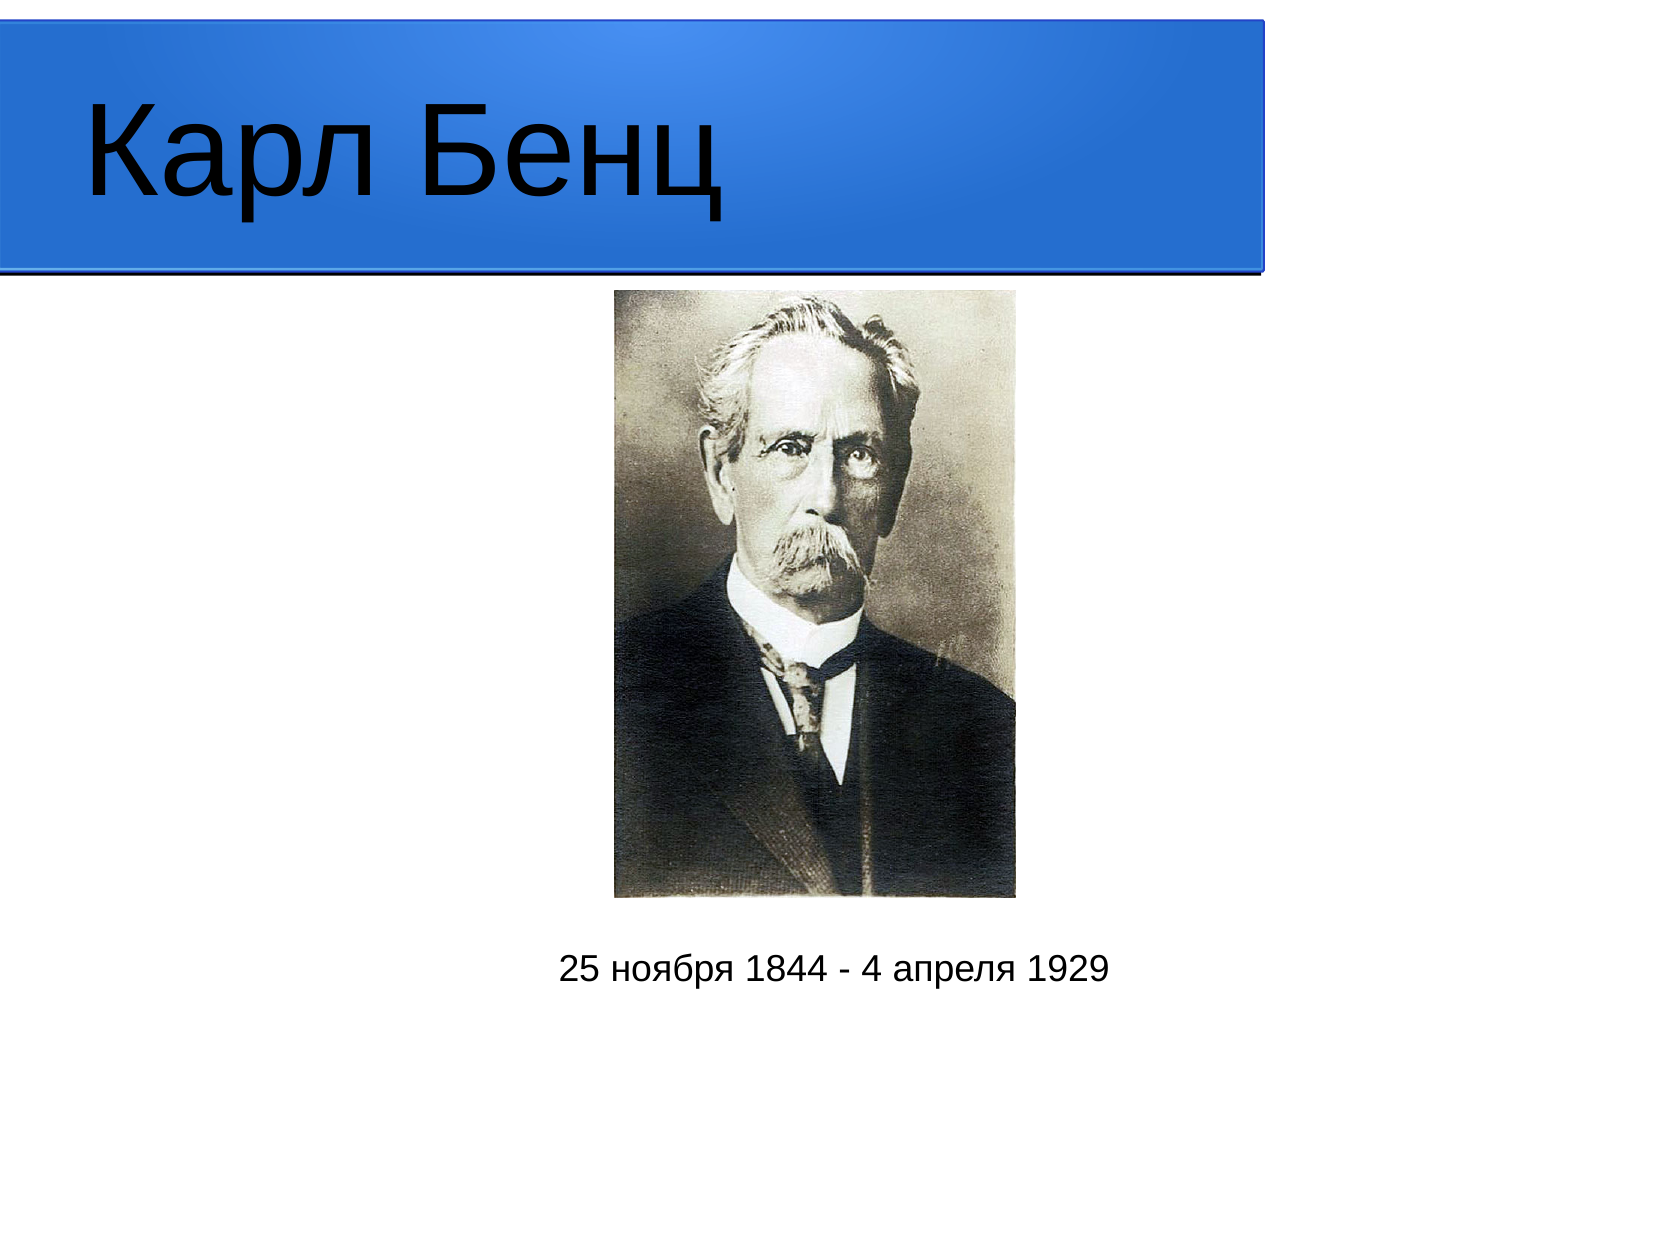

# Карл Бенц
25 ноября 1844 - 4 апреля 1929